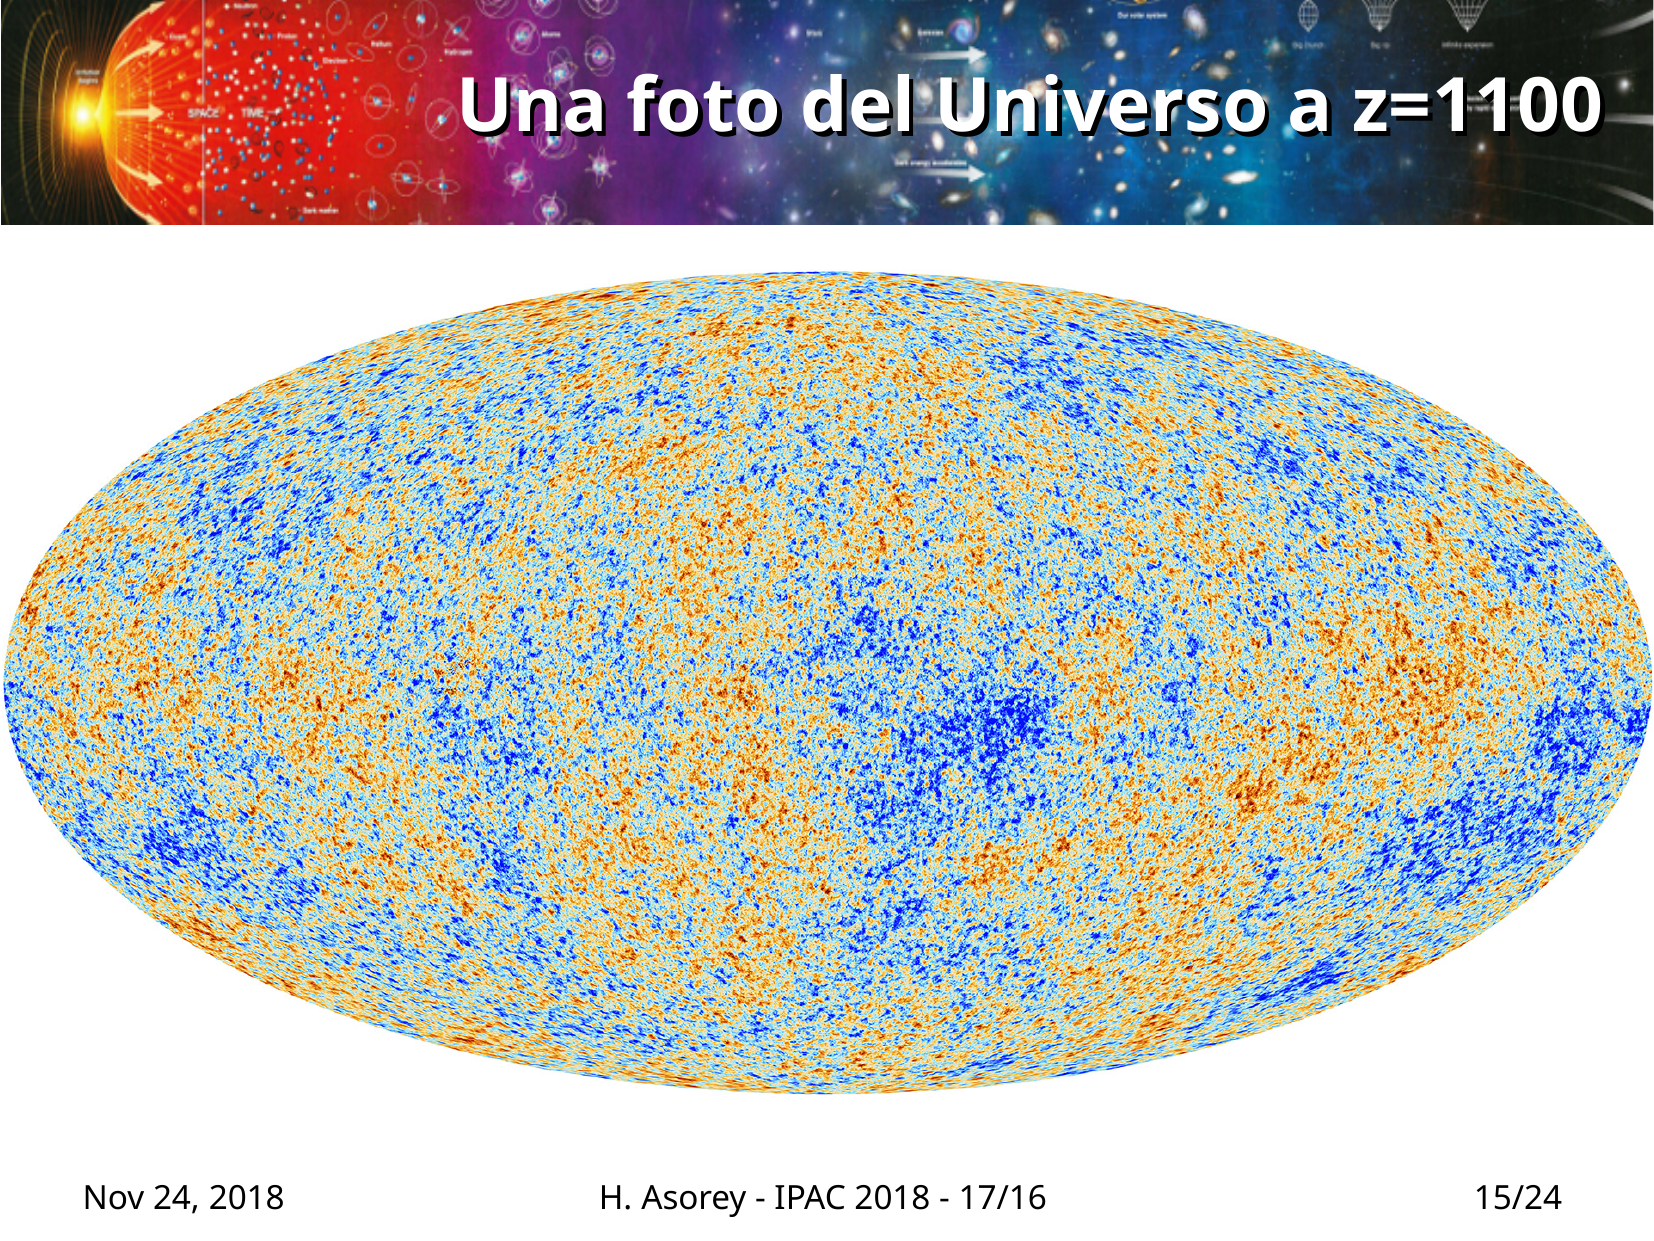

# Una foto del Universo a z=1100
Nov 24, 2018
H. Asorey - IPAC 2018 - 17/16
15